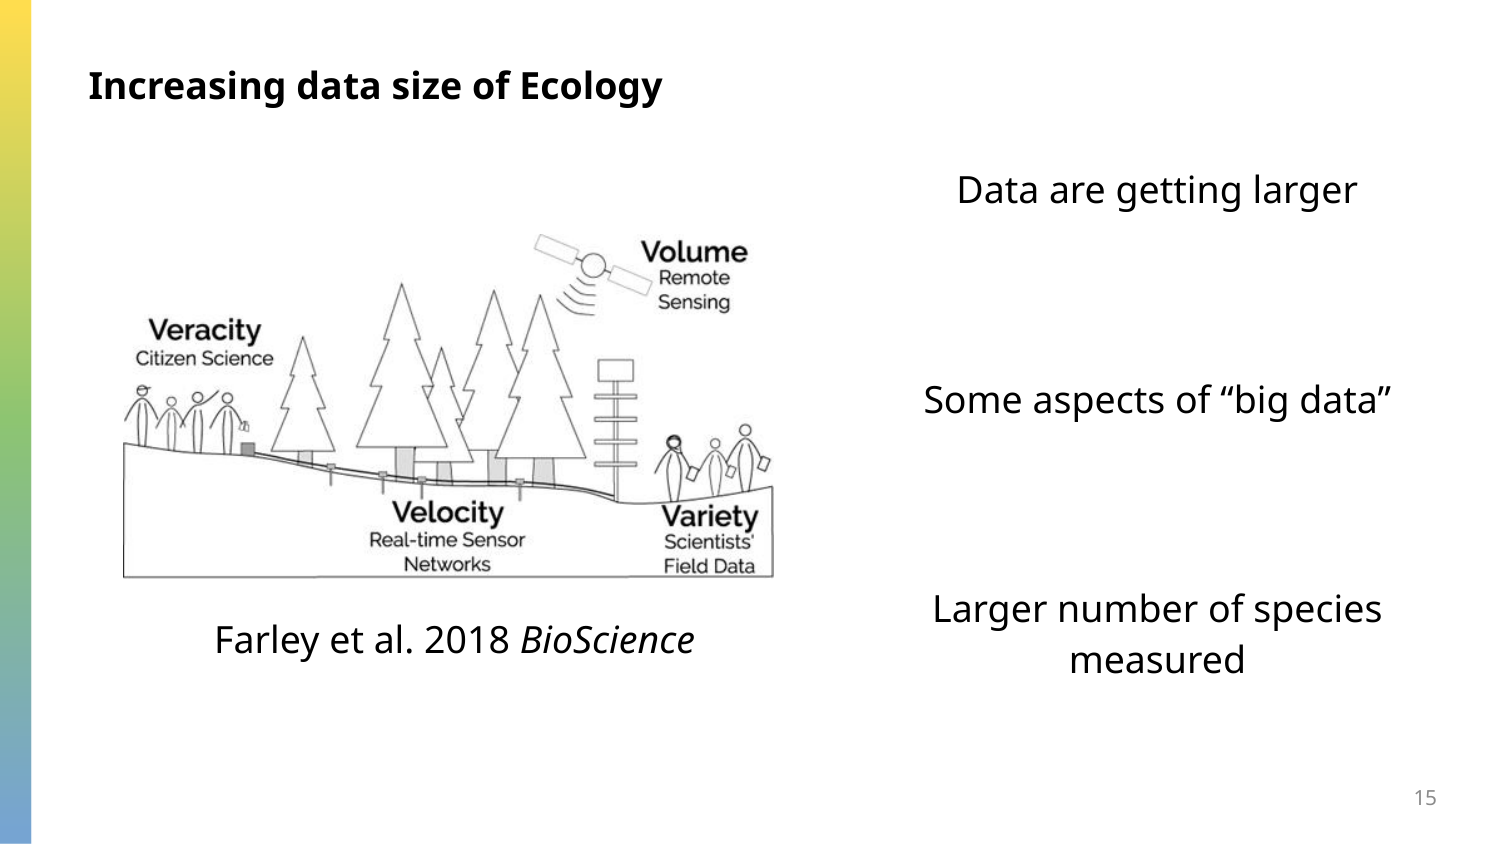

# Increasing data size of Ecology
Data are getting larger
Some aspects of “big data”
Larger number of species measured
Farley et al. 2018 BioScience
15